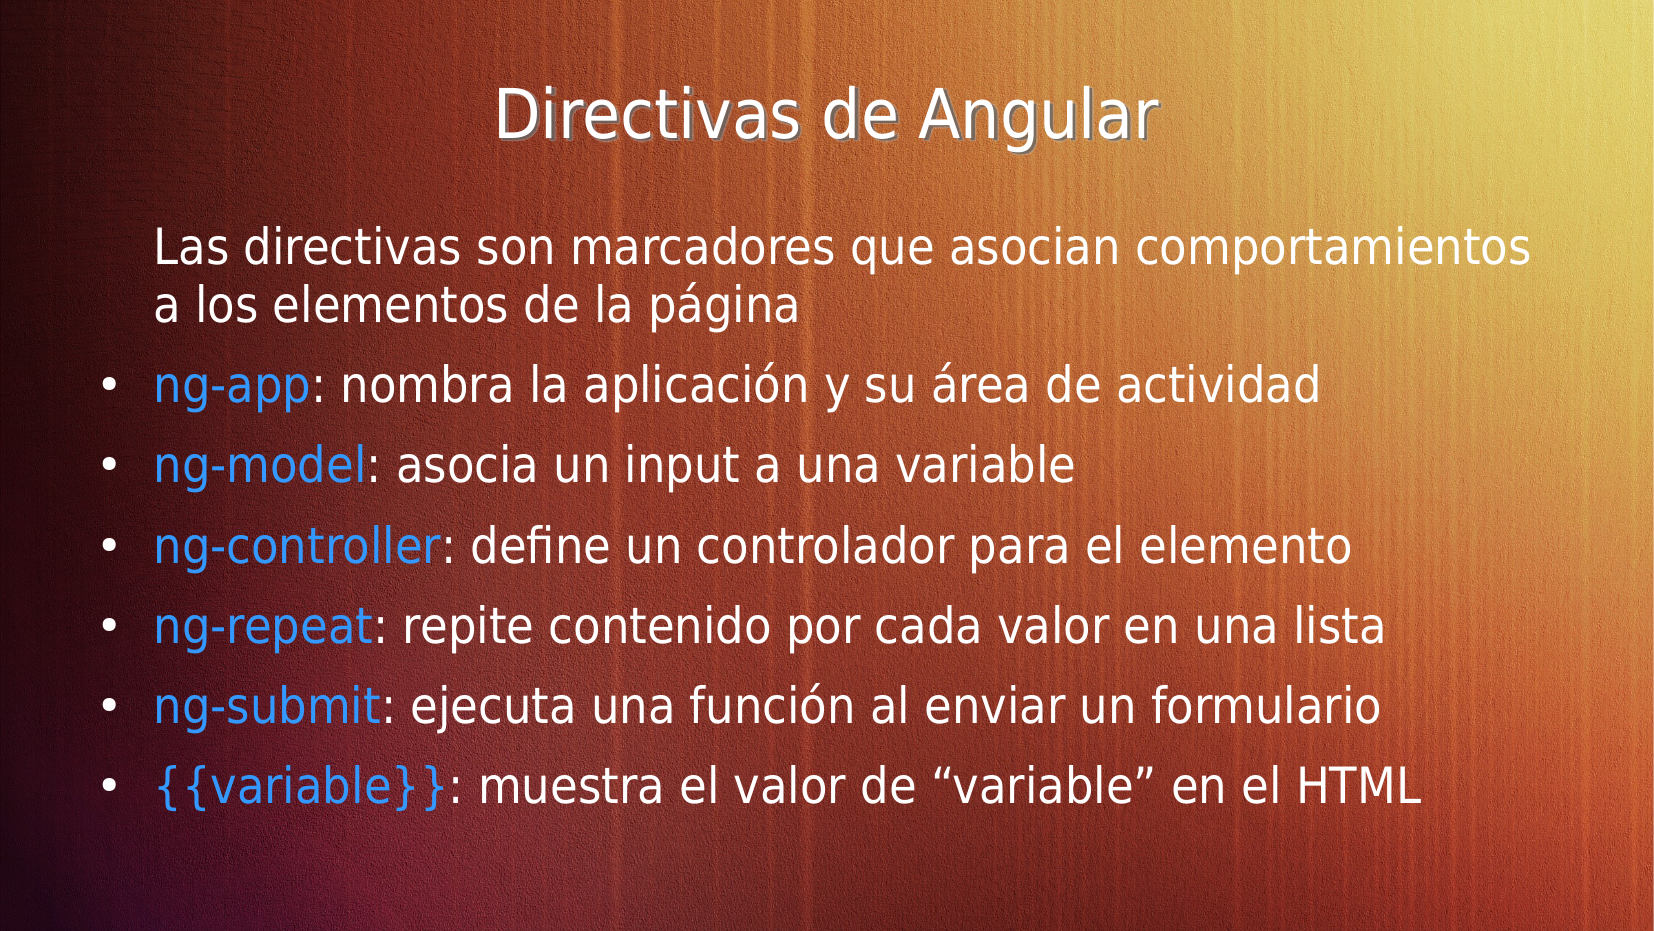

# Directivas de Angular
Las directivas son marcadores que asocian comportamientos a los elementos de la página
ng-app: nombra la aplicación y su área de actividad
ng-model: asocia un input a una variable
ng-controller: define un controlador para el elemento
ng-repeat: repite contenido por cada valor en una lista
ng-submit: ejecuta una función al enviar un formulario
{{variable}}: muestra el valor de “variable” en el HTML